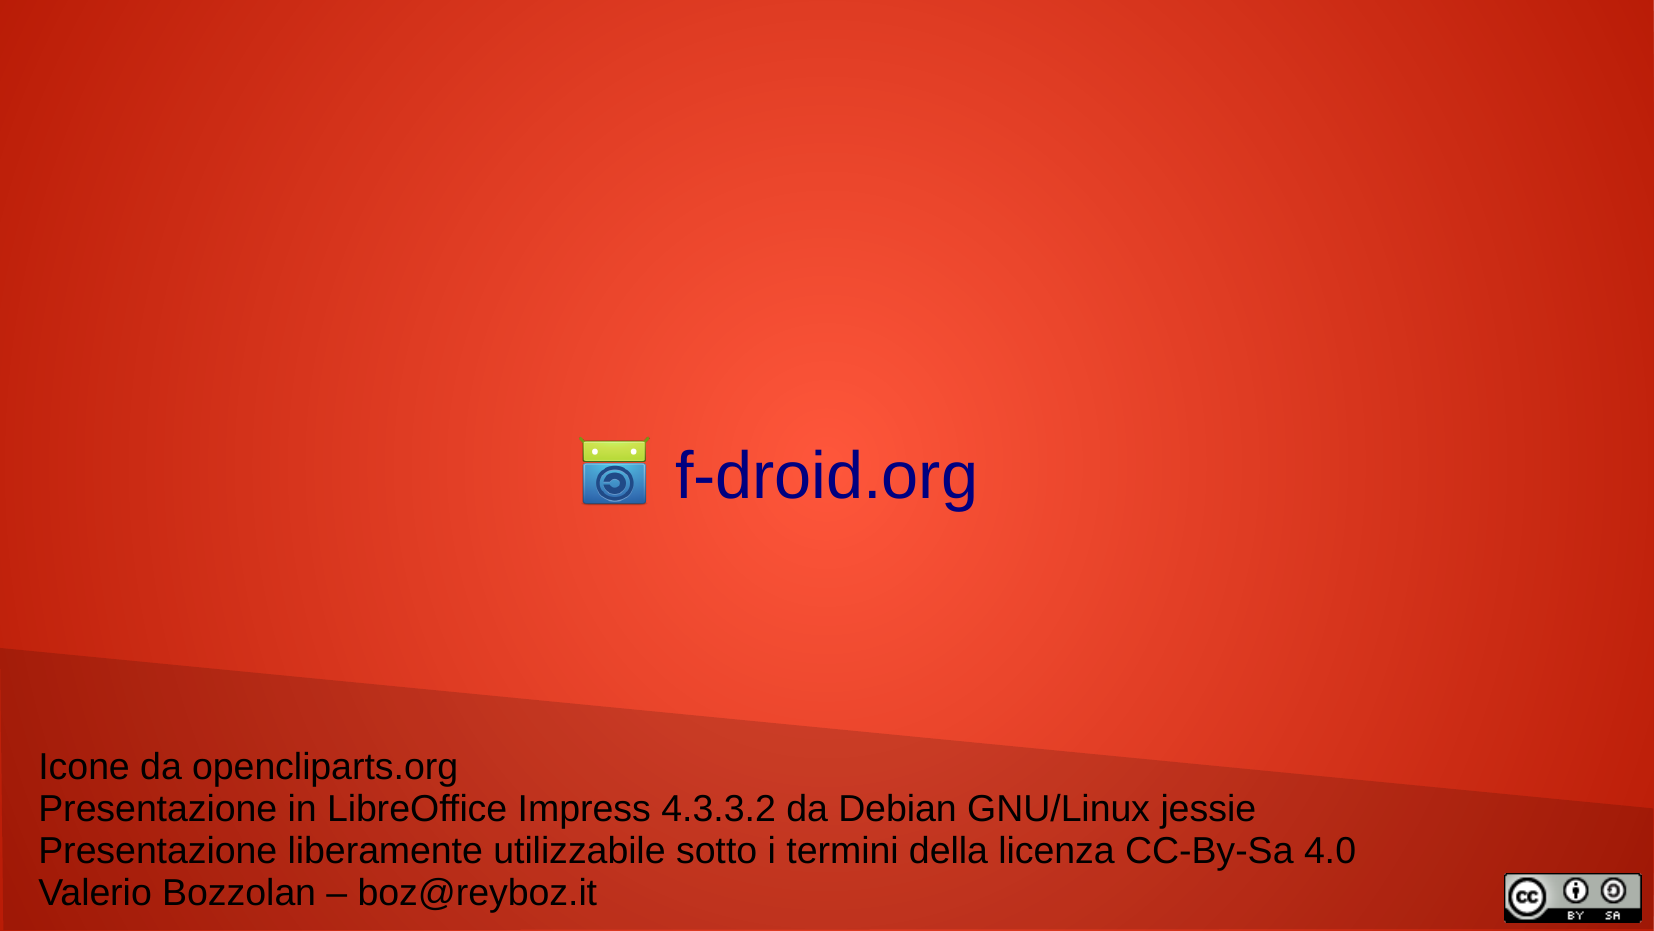

# f-droid.org
Icone da opencliparts.org
Presentazione in LibreOffice Impress 4.3.3.2 da Debian GNU/Linux jessie
Presentazione liberamente utilizzabile sotto i termini della licenza CC-By-Sa 4.0
Valerio Bozzolan – boz@reyboz.it